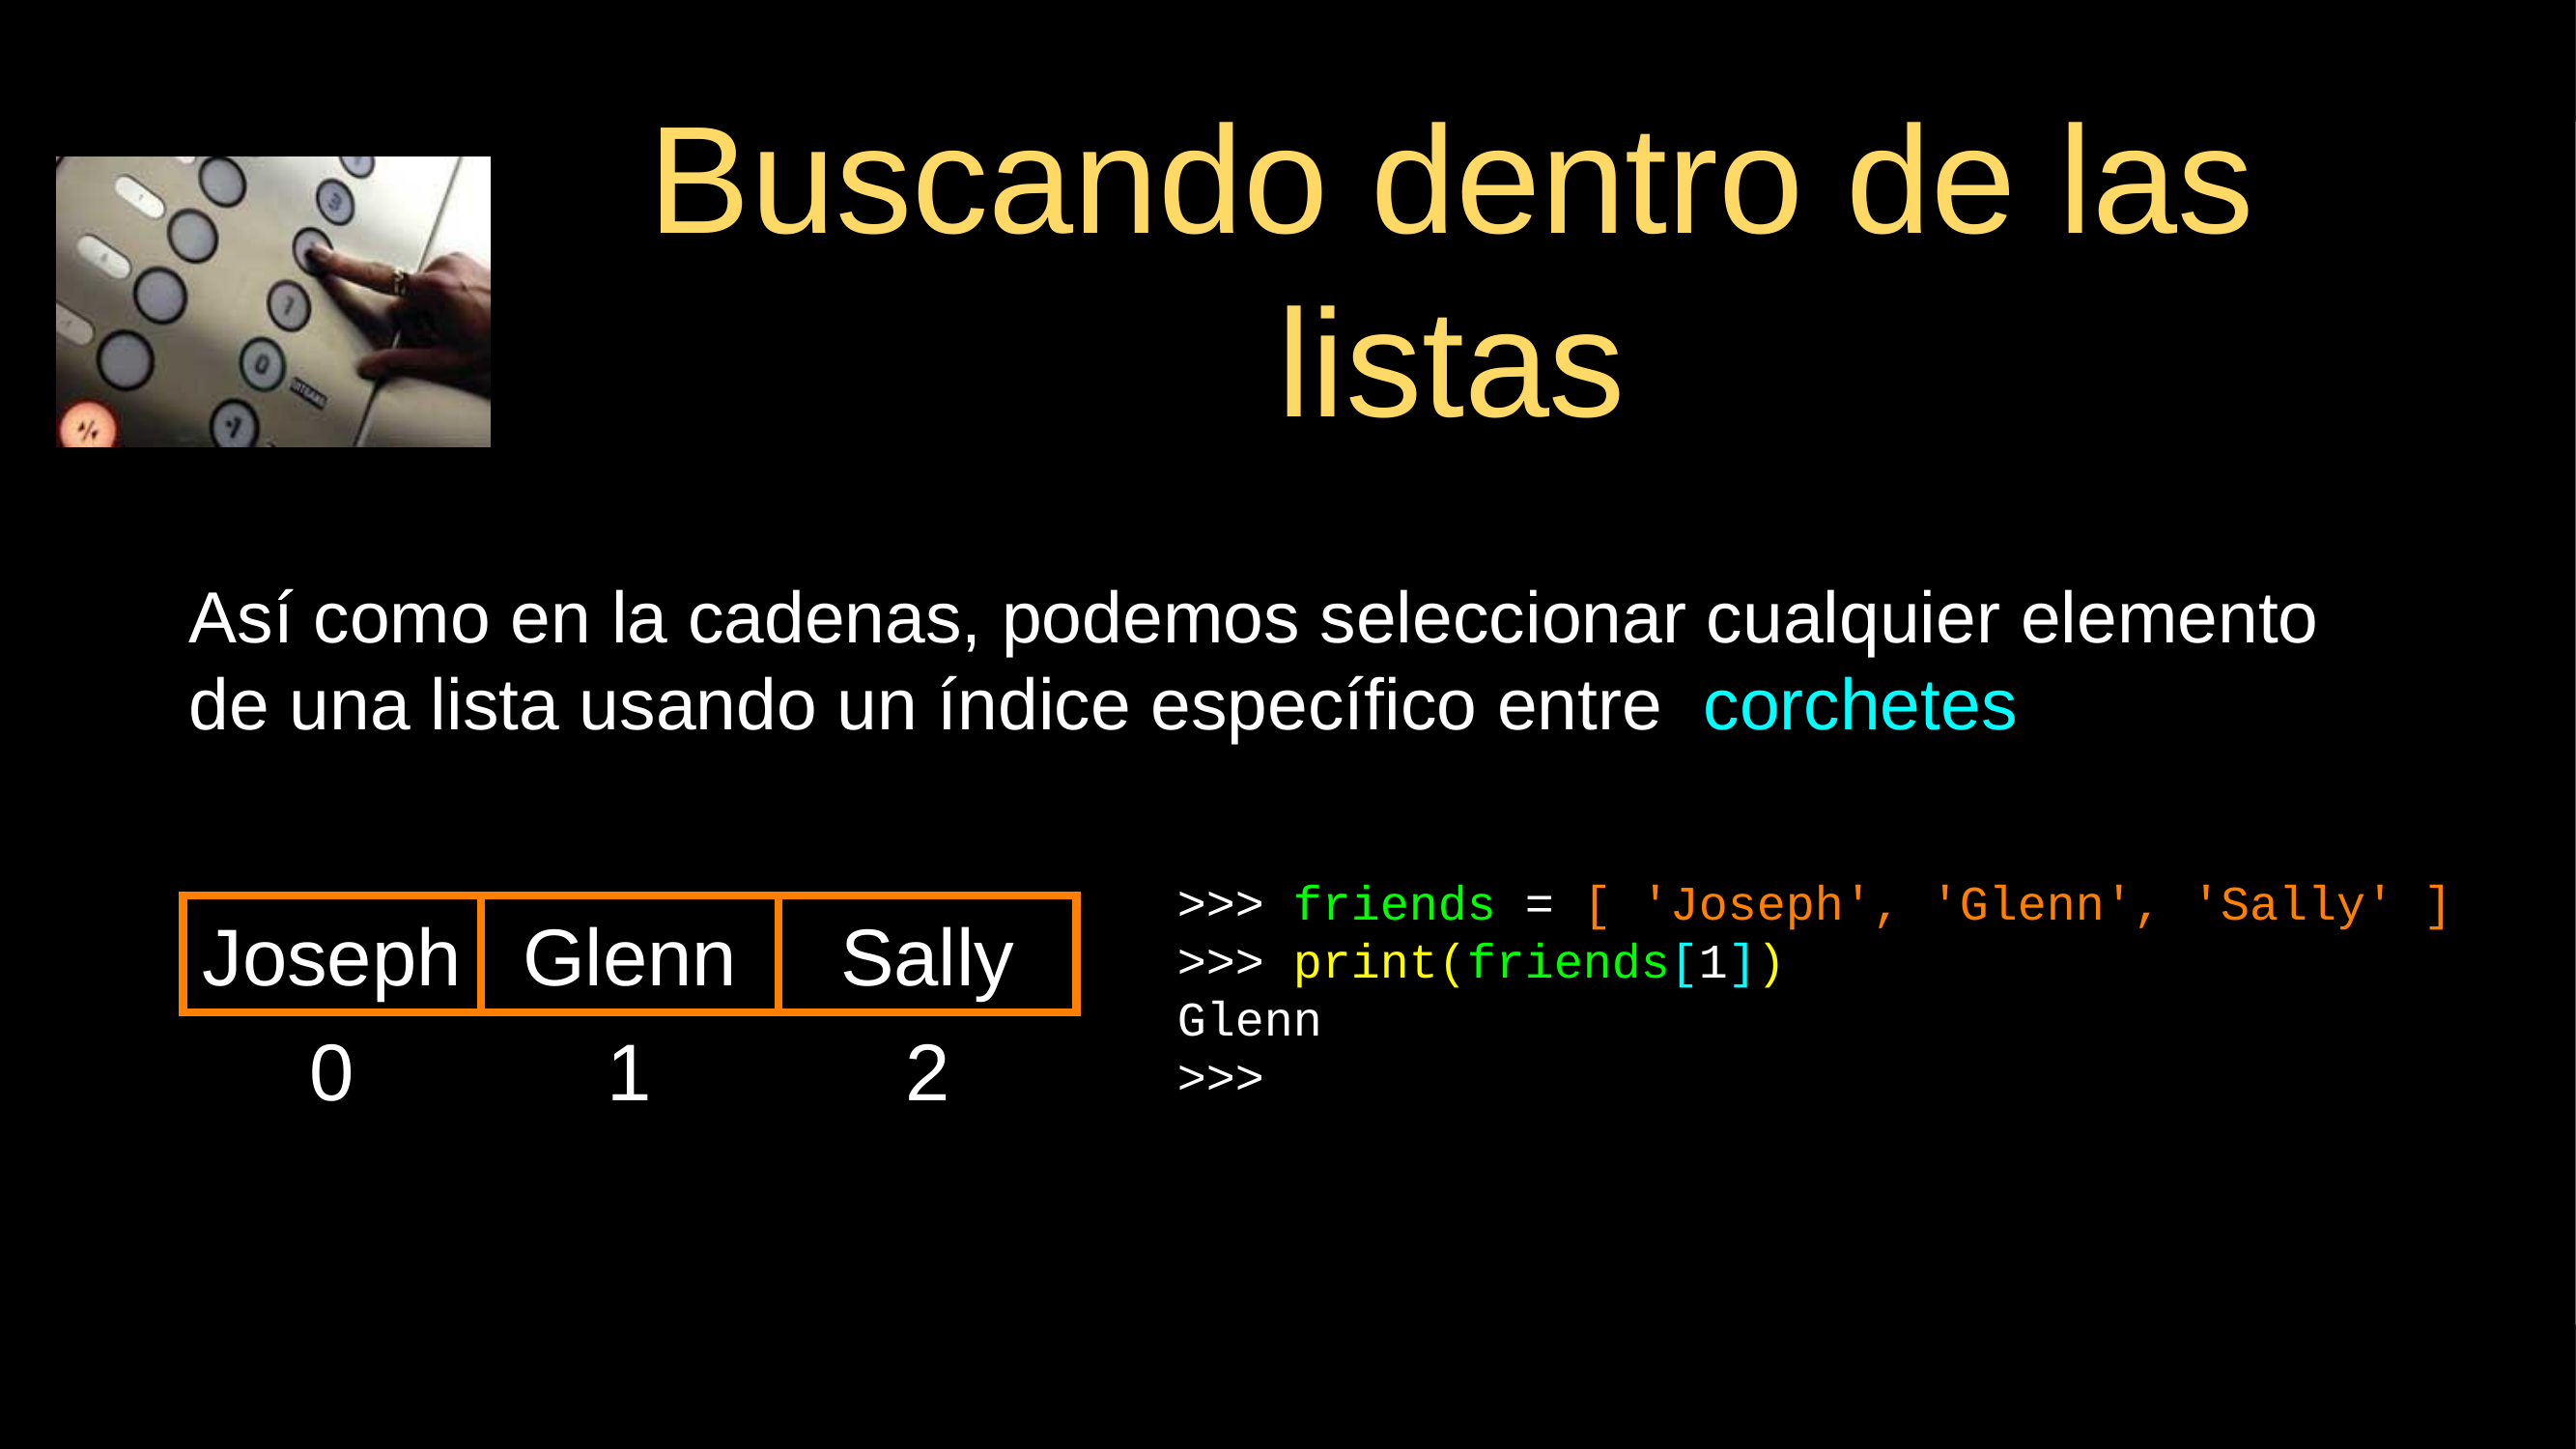

# Buscando dentro de las listas
Así como en la cadenas, podemos seleccionar cualquier elemento de una lista usando un índice específico entre corchetes
>>> friends = [ 'Joseph', 'Glenn', 'Sally' ]
>>> print(friends[1])
Glenn
>>>
Joseph
Glenn
Sally
0
1
2